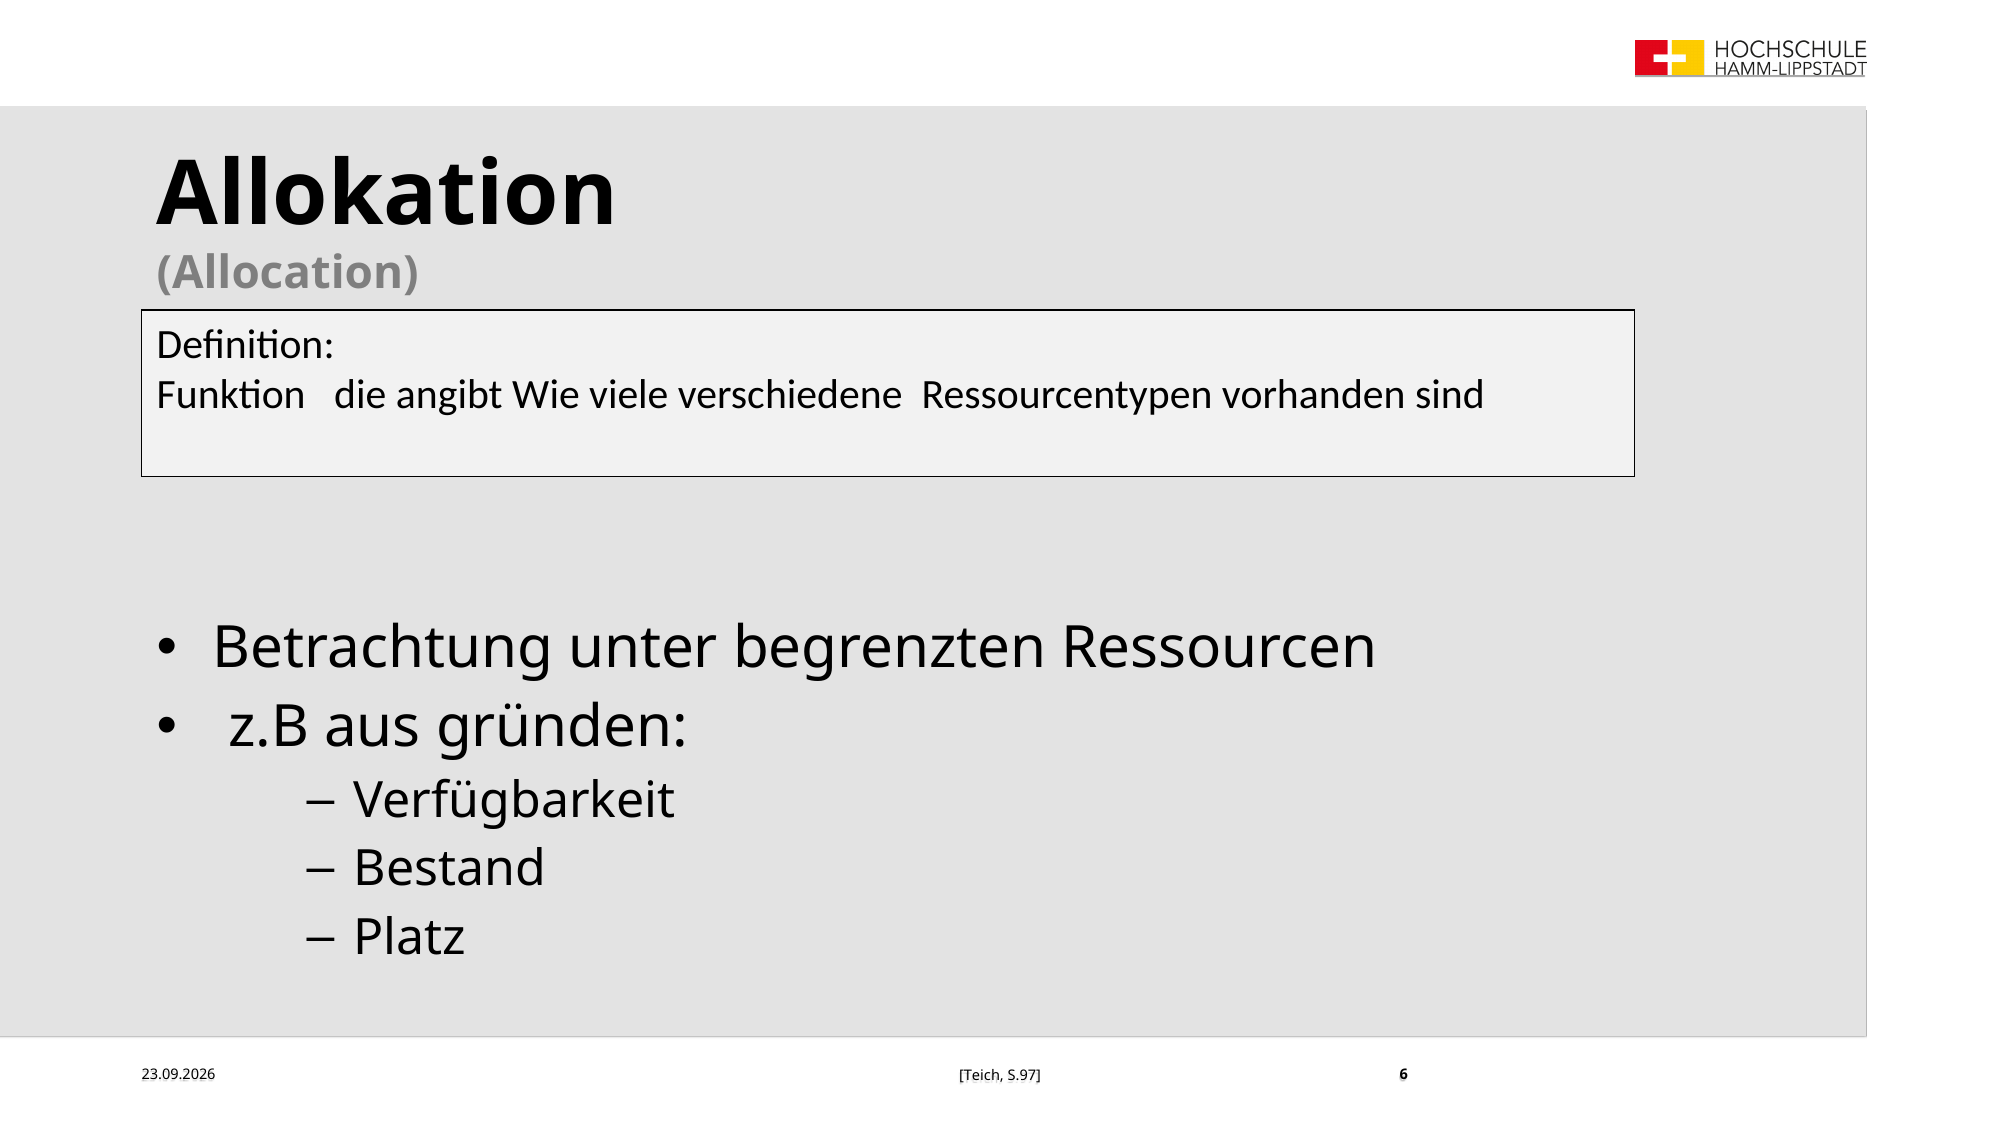

# Allokation (Allocation)
Definition:
Funktion die angibt Wie viele verschiedene Ressourcentypen vorhanden sind
Betrachtung unter begrenzten Ressourcen
 z.B aus gründen:
Verfügbarkeit
Bestand
Platz
[Teich, S.97]
6